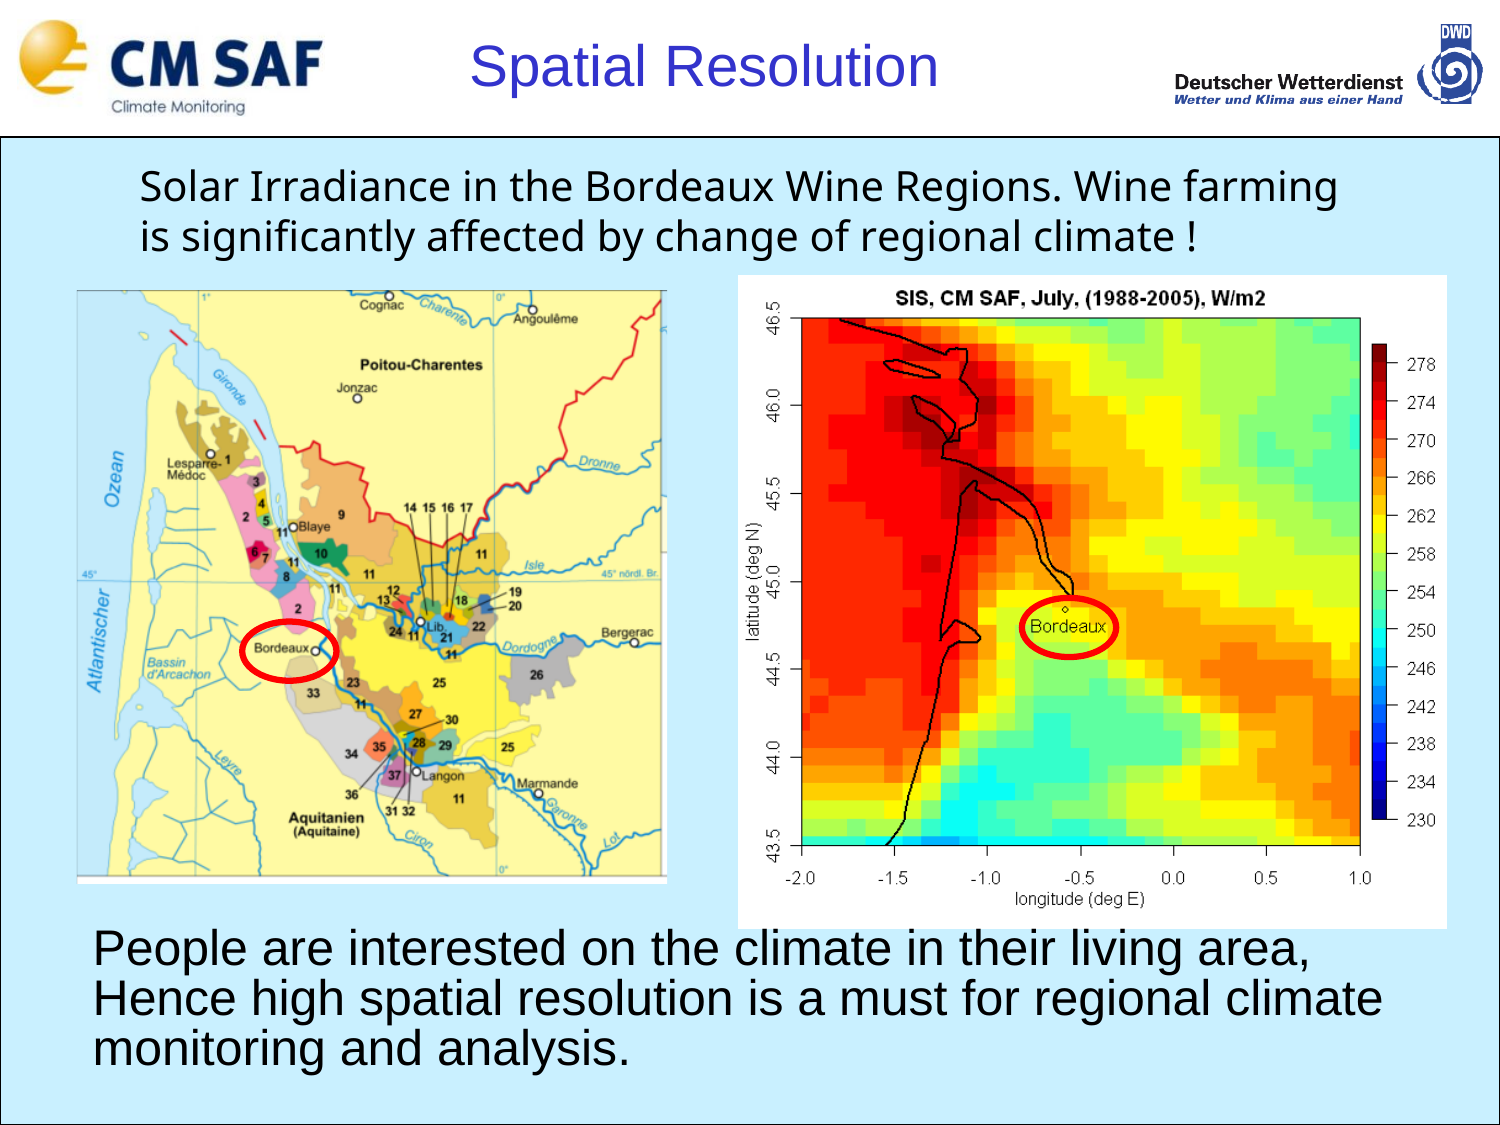

Spatial Resolution
Solar Irradiance in the Bordeaux Wine Regions. Wine farming
is significantly affected by change of regional climate !
People are interested on the climate in their living area,
Hence high spatial resolution is a must for regional climate
monitoring and analysis.